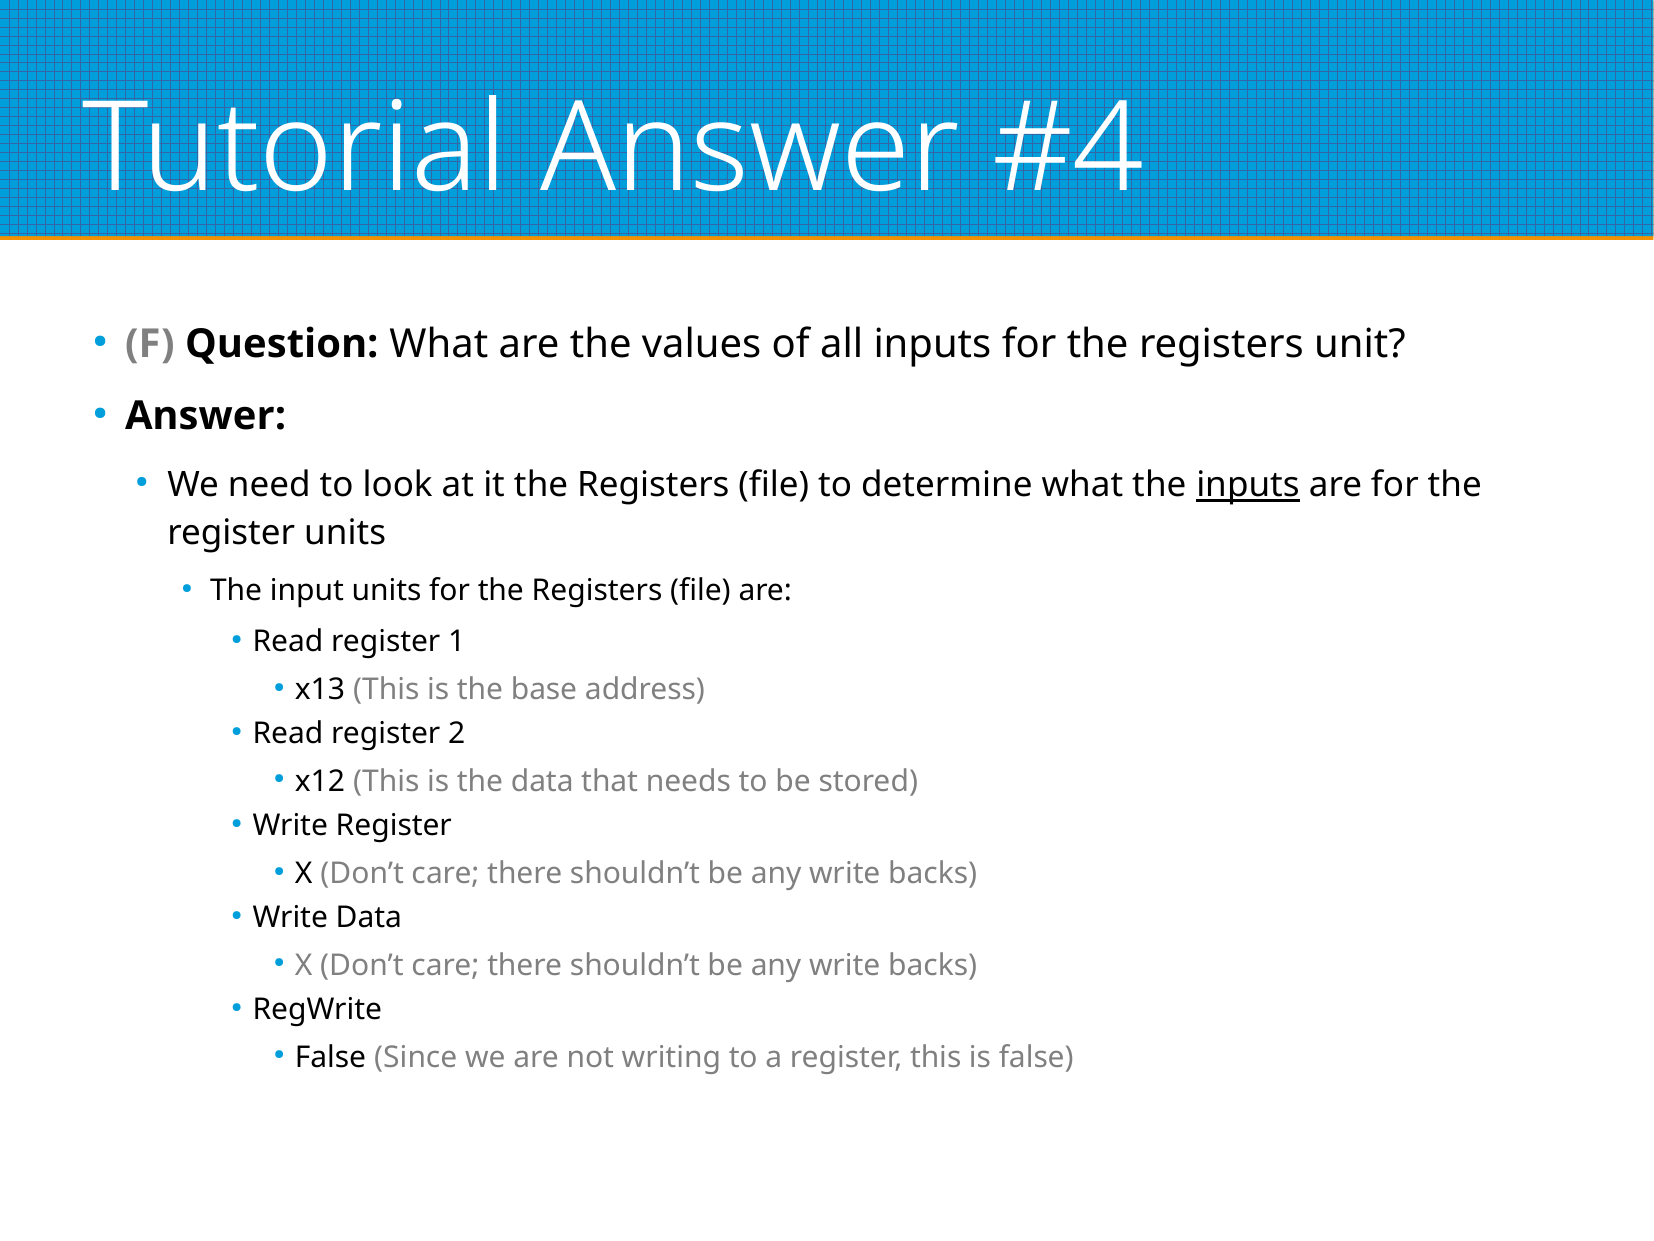

# Tutorial Answer #4
(F) Question: What are the values of all inputs for the registers unit?
Answer:
We need to look at it the Registers (file) to determine what the inputs are for the register units
The input units for the Registers (file) are:
Read register 1
x13 (This is the base address)
Read register 2
x12 (This is the data that needs to be stored)
Write Register
X (Don’t care; there shouldn’t be any write backs)
Write Data
X (Don’t care; there shouldn’t be any write backs)
RegWrite
False (Since we are not writing to a register, this is false)